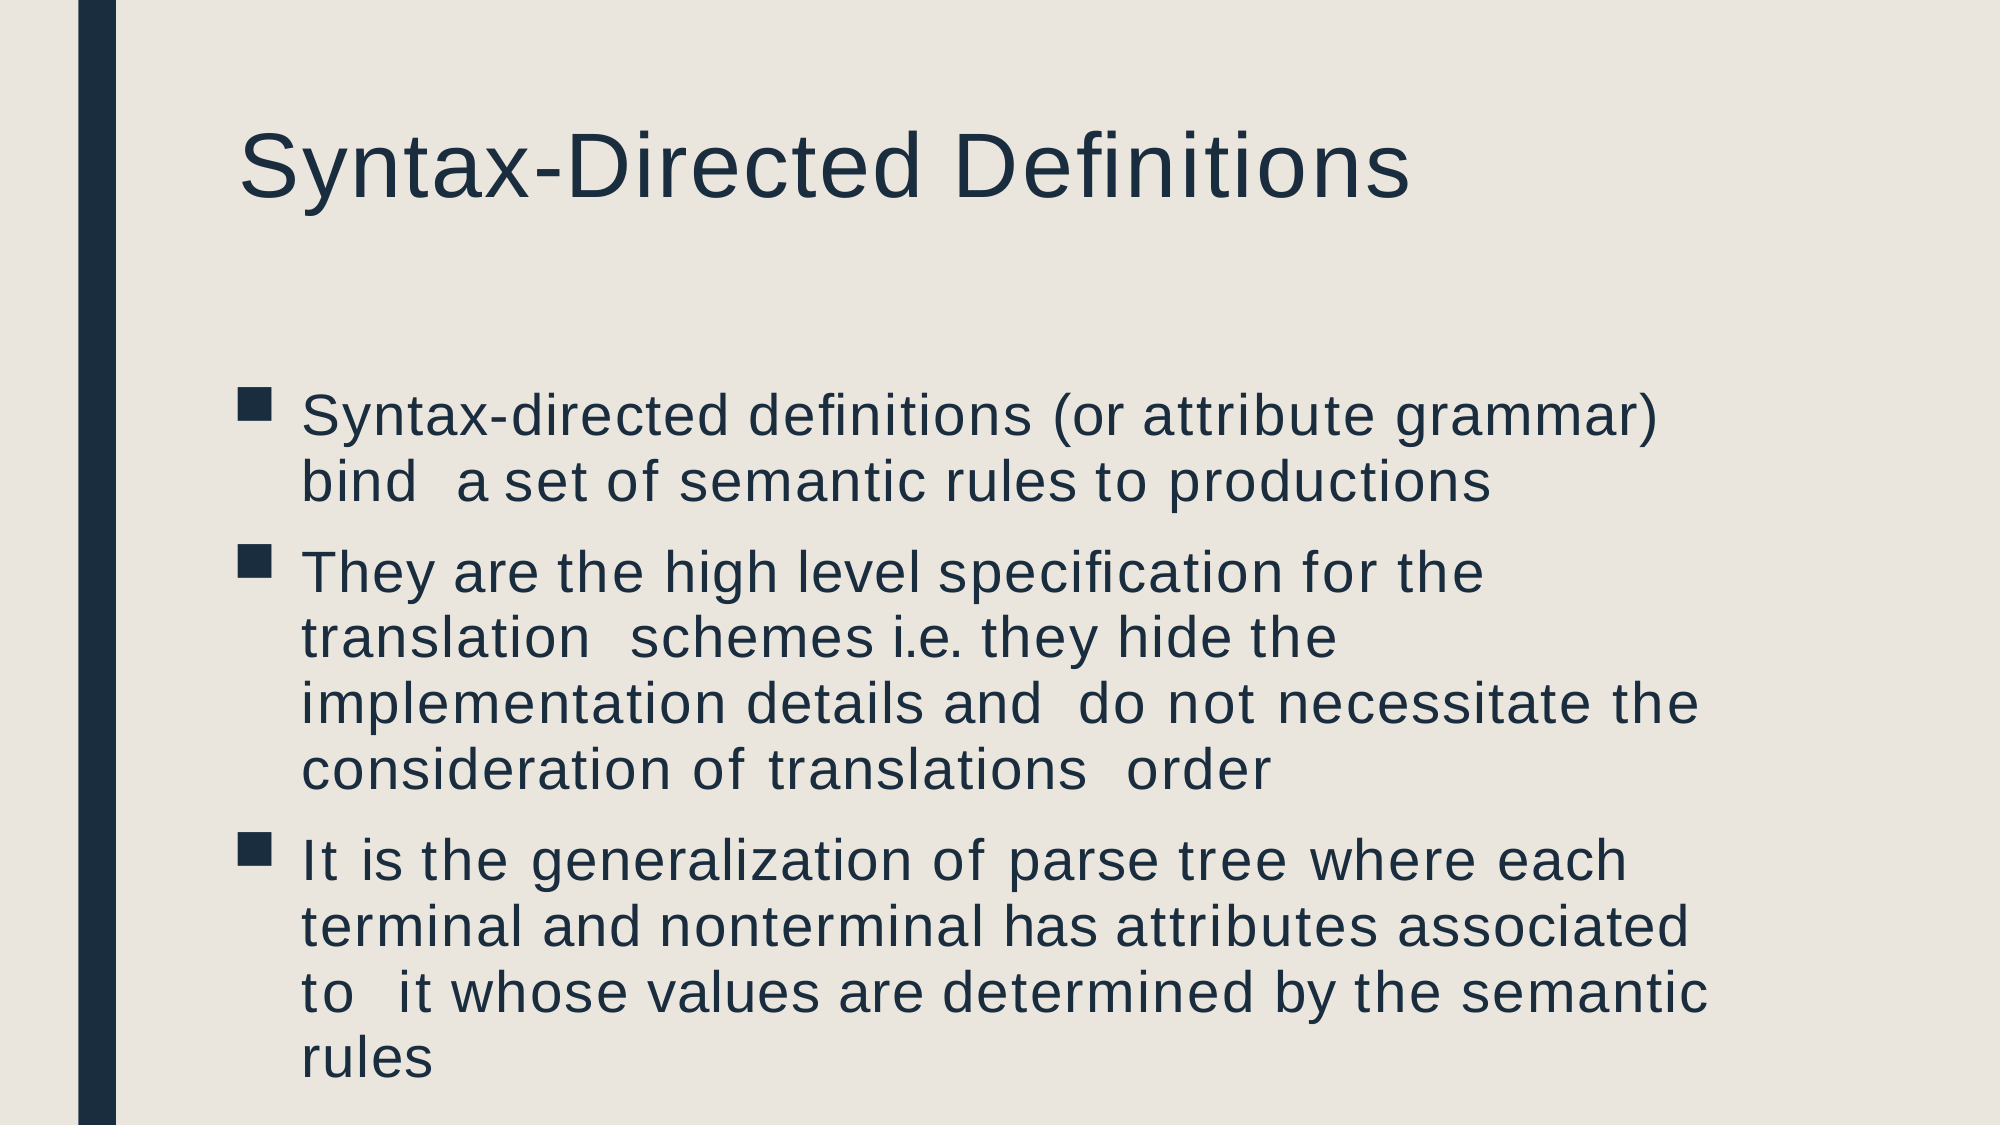

# Syntax-Directed Deﬁnitions
Syntax-directed deﬁnitions (or attribute grammar) bind a set of semantic rules to productions
They are the high level speciﬁcation for the translation schemes i.e. they hide the implementation details and do not necessitate the consideration of translations order
It is the generalization of parse tree where each terminal and nonterminal has attributes associated to it whose values are determined by the semantic rules